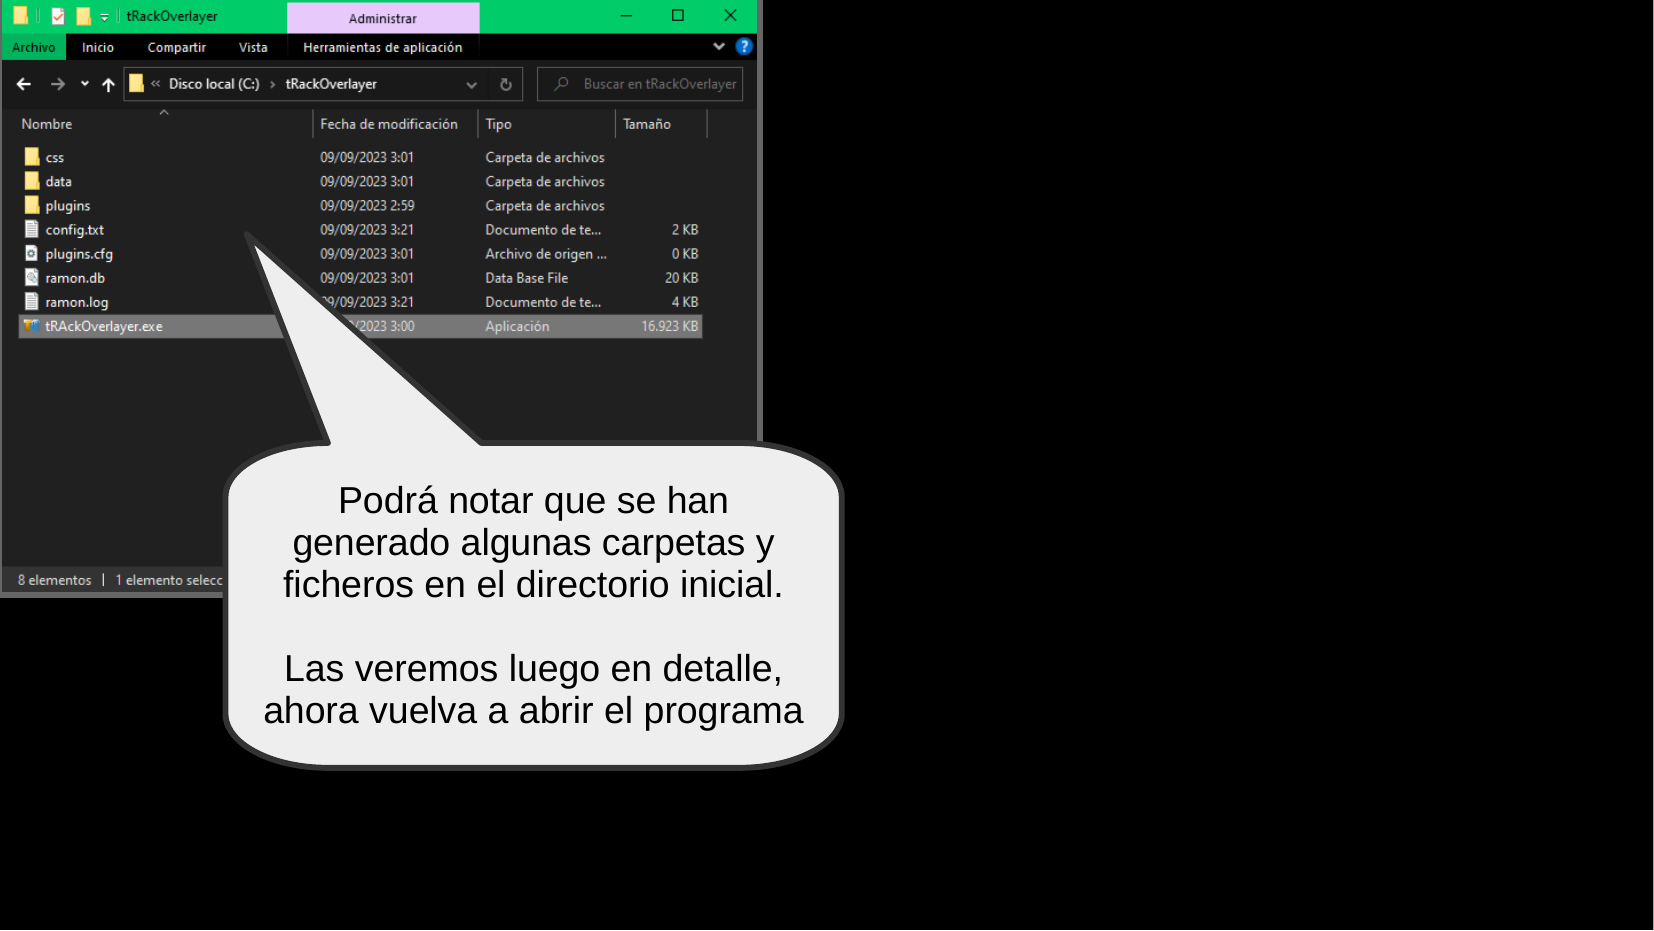

Podrá notar que se han generado algunas carpetas y ficheros en el directorio inicial.
Las veremos luego en detalle, ahora vuelva a abrir el programa